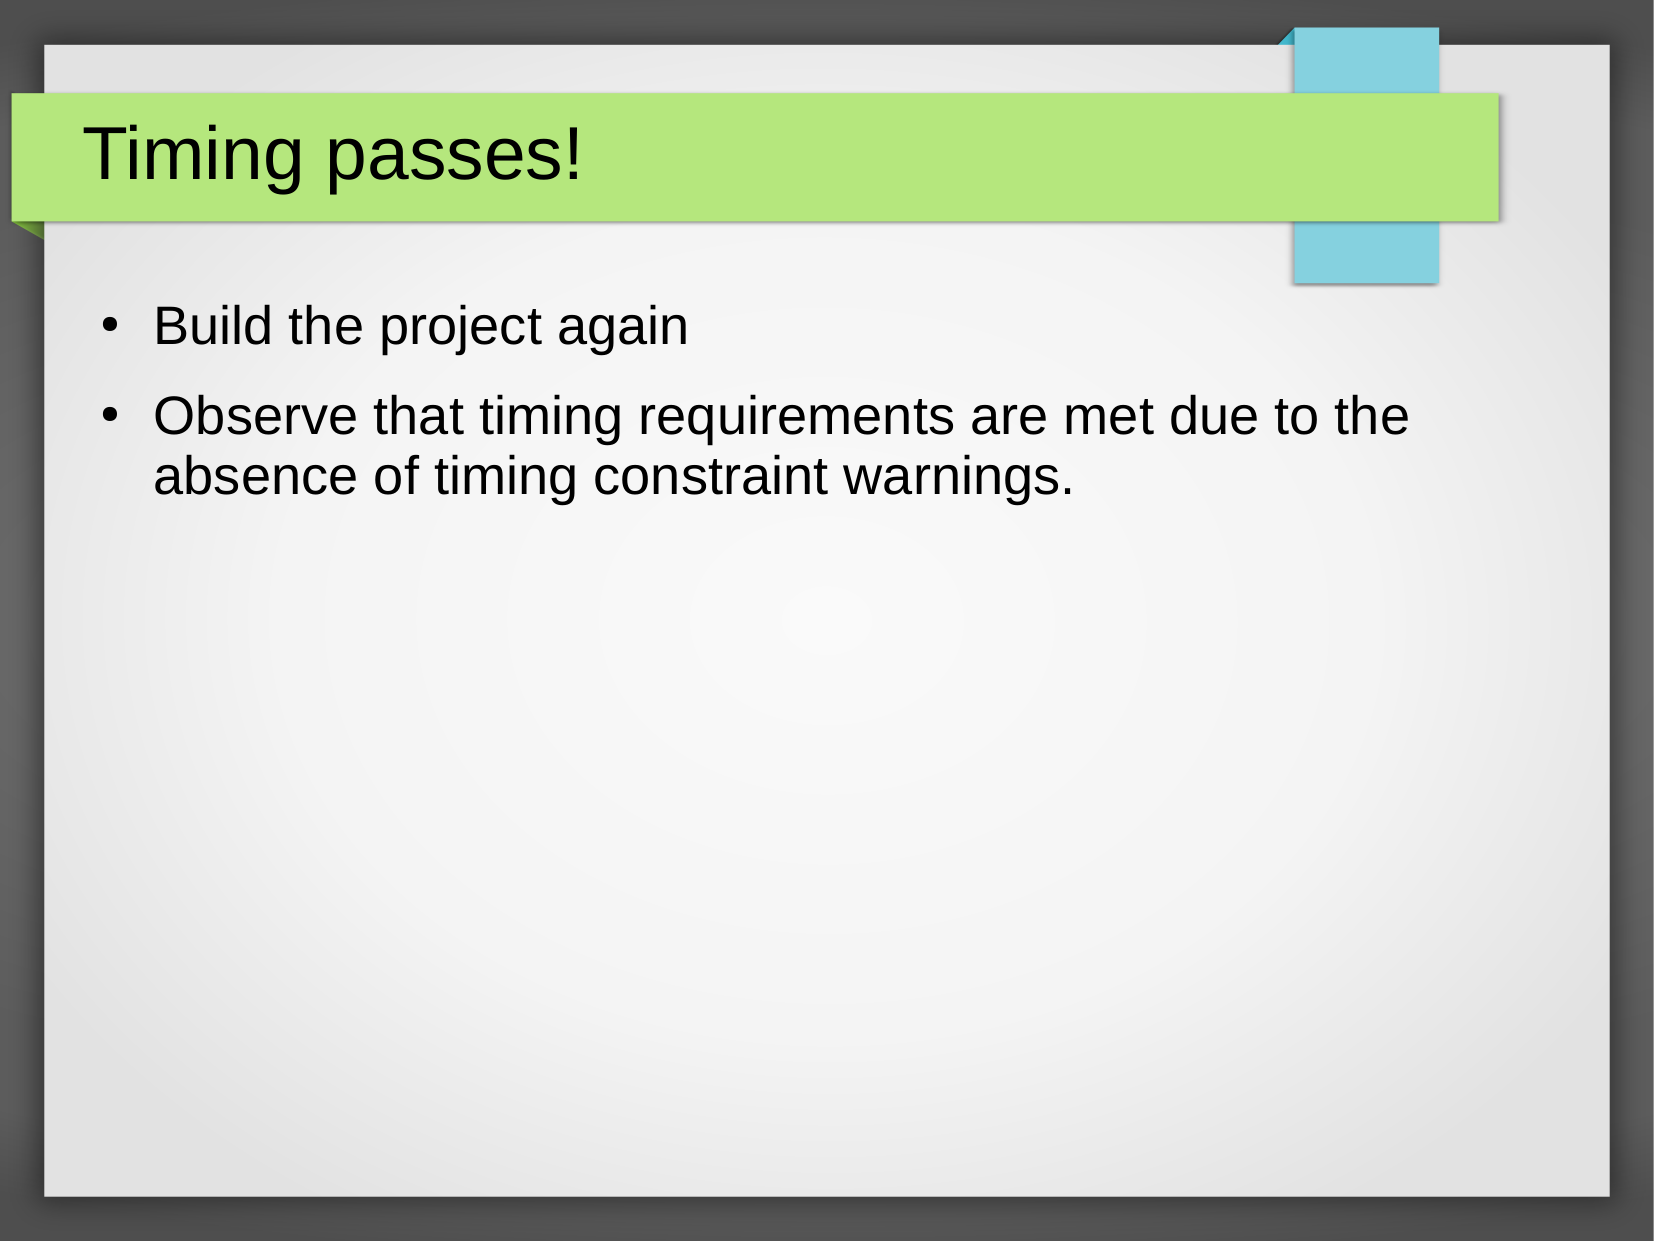

# Timing passes!
Build the project again
Observe that timing requirements are met due to the absence of timing constraint warnings.